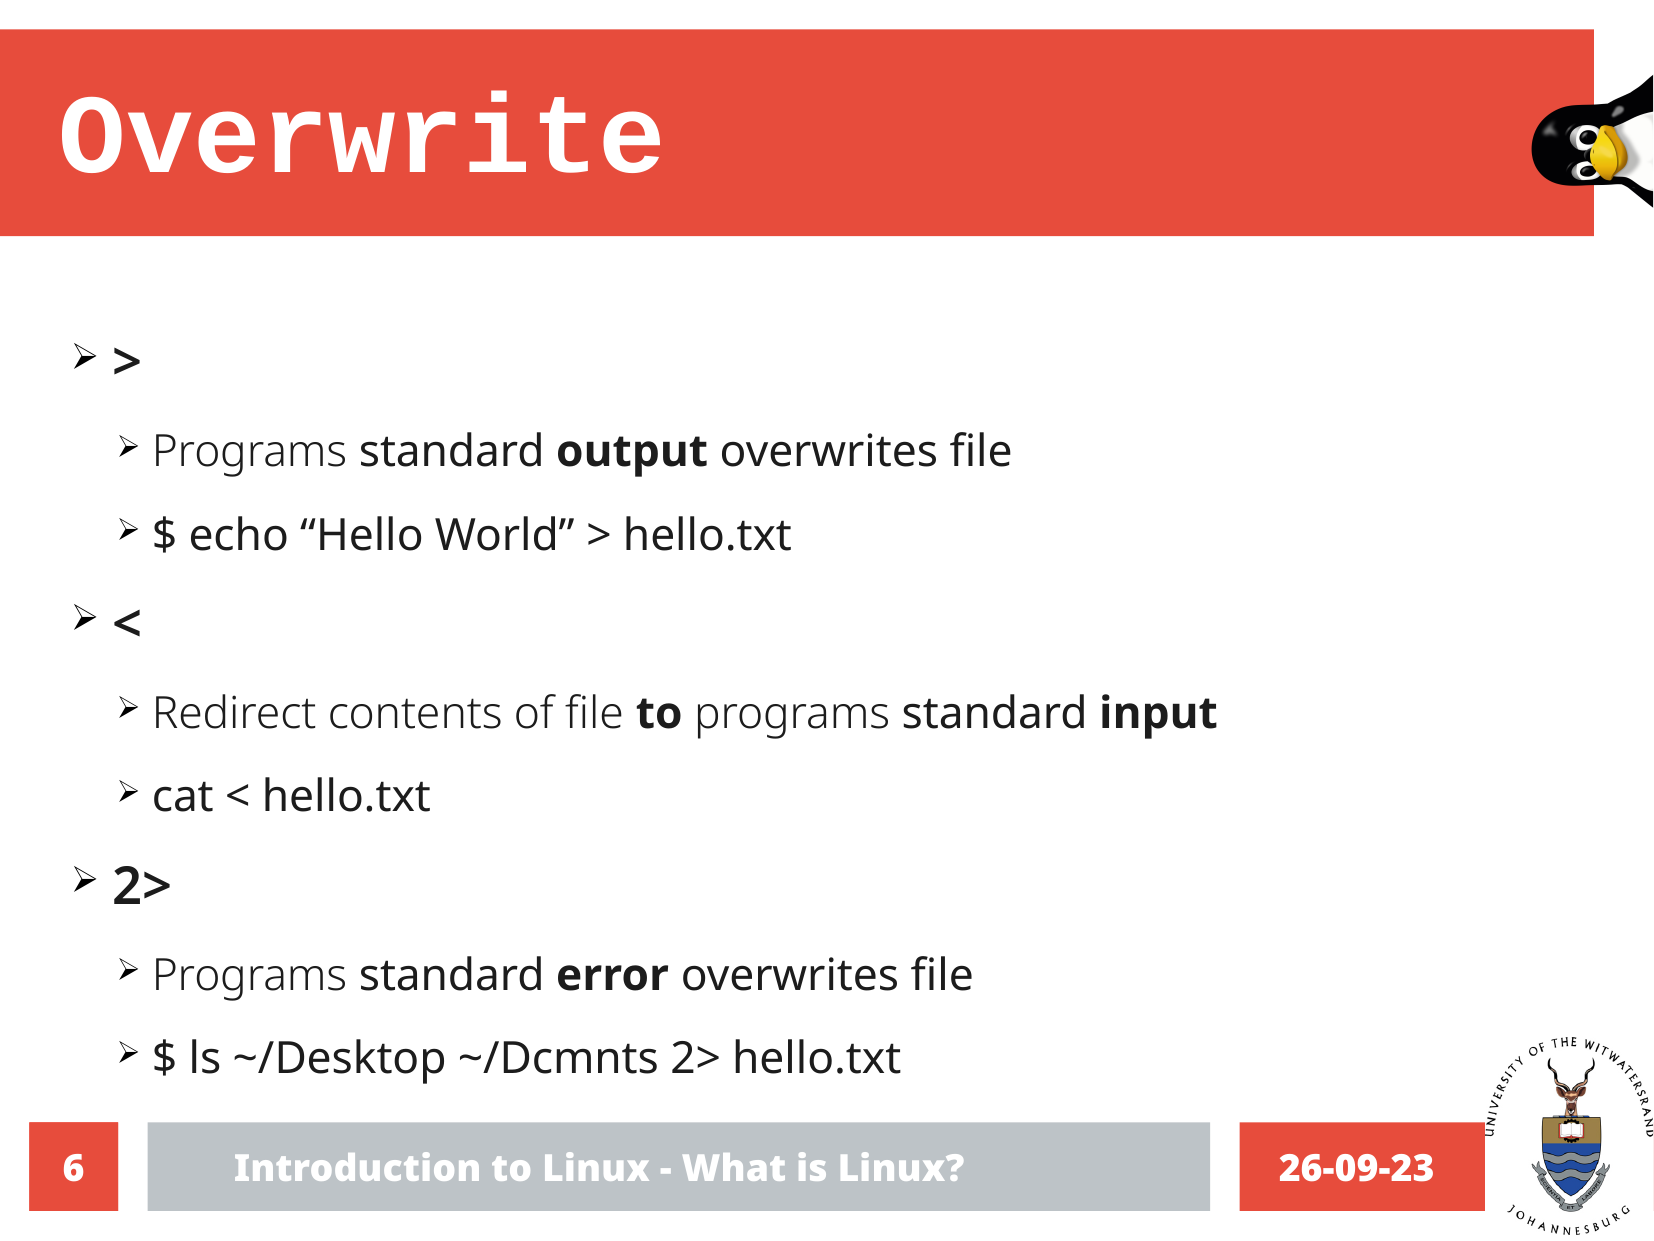

# Overwrite
 >
 Programs standard output overwrites file
 $ echo “Hello World” > hello.txt
 <
 Redirect contents of file to programs standard input
 cat < hello.txt
 2>
 Programs standard error overwrites file
 $ ls ~/Desktop ~/Dcmnts 2> hello.txt
6
 Introduction to Linux - What is Linux?